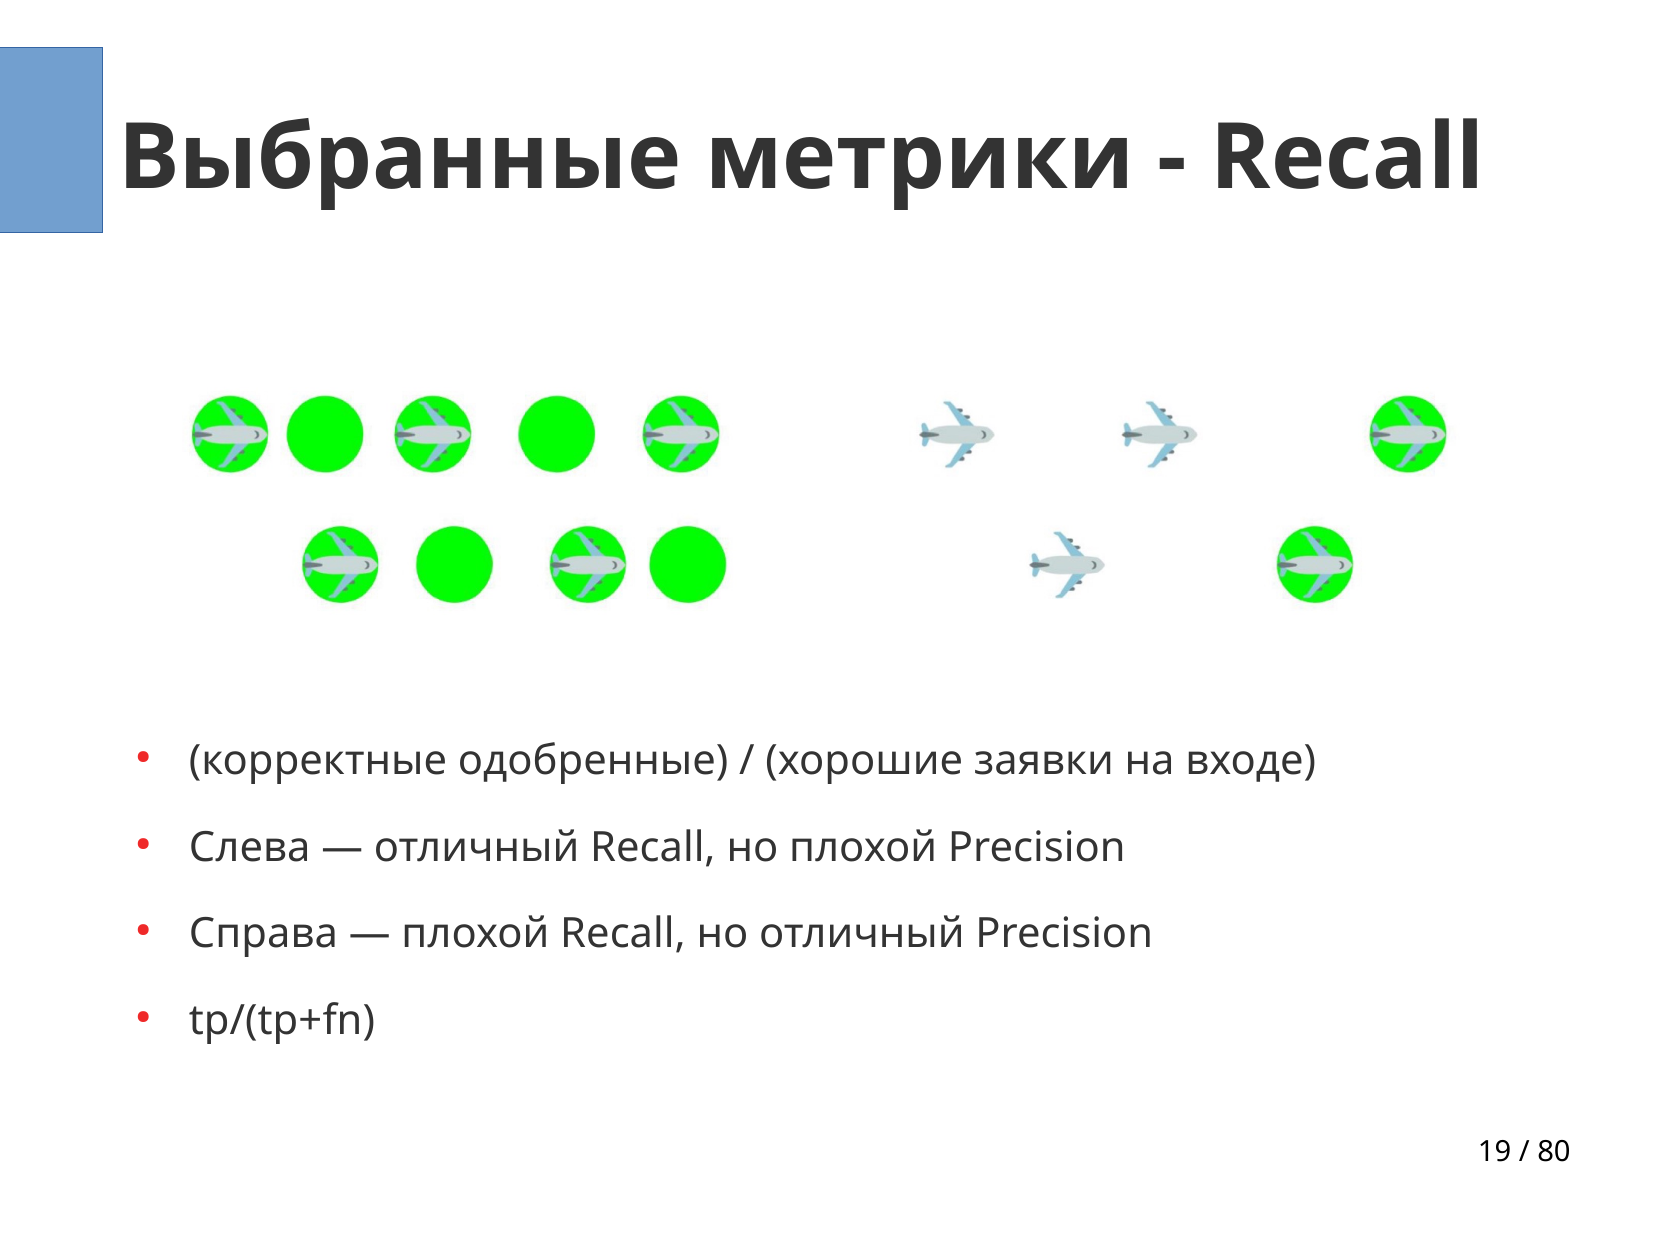

# Выбранные метрики - Recall
(корректные одобренные) / (хорошие заявки на входе)
Слева — отличный Recall, но плохой Precision
Cправа — плохой Recall, но отличный Precision
tp/(tp+fn)
19